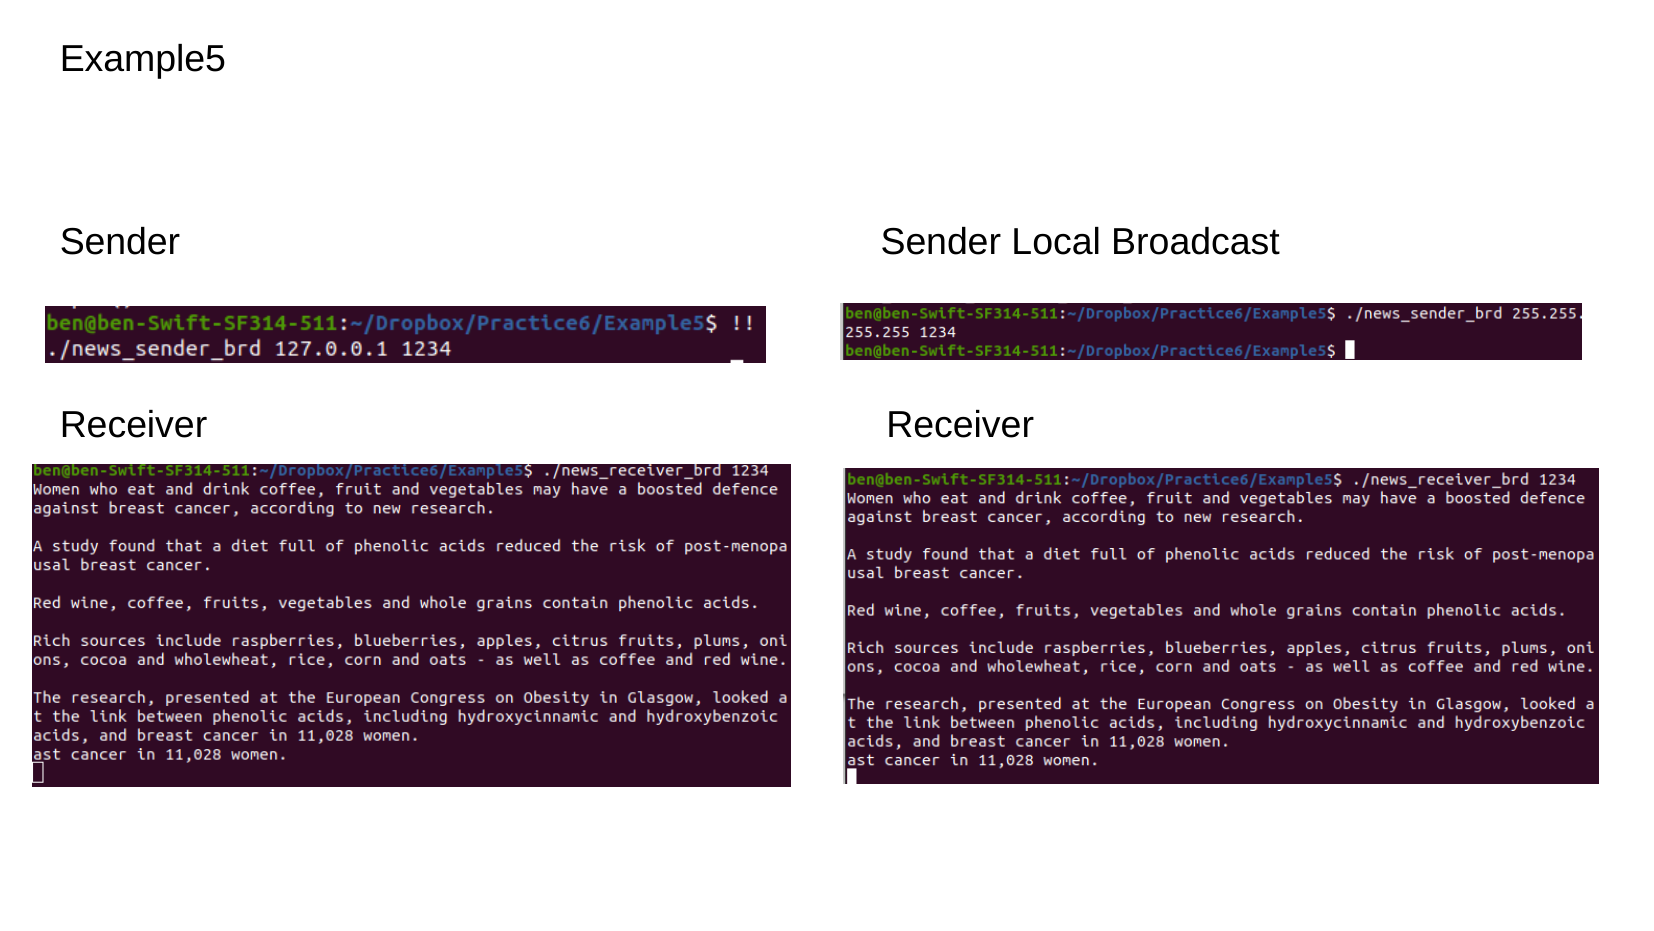

Example5
Sender
Sender Local Broadcast
Receiver
Receiver